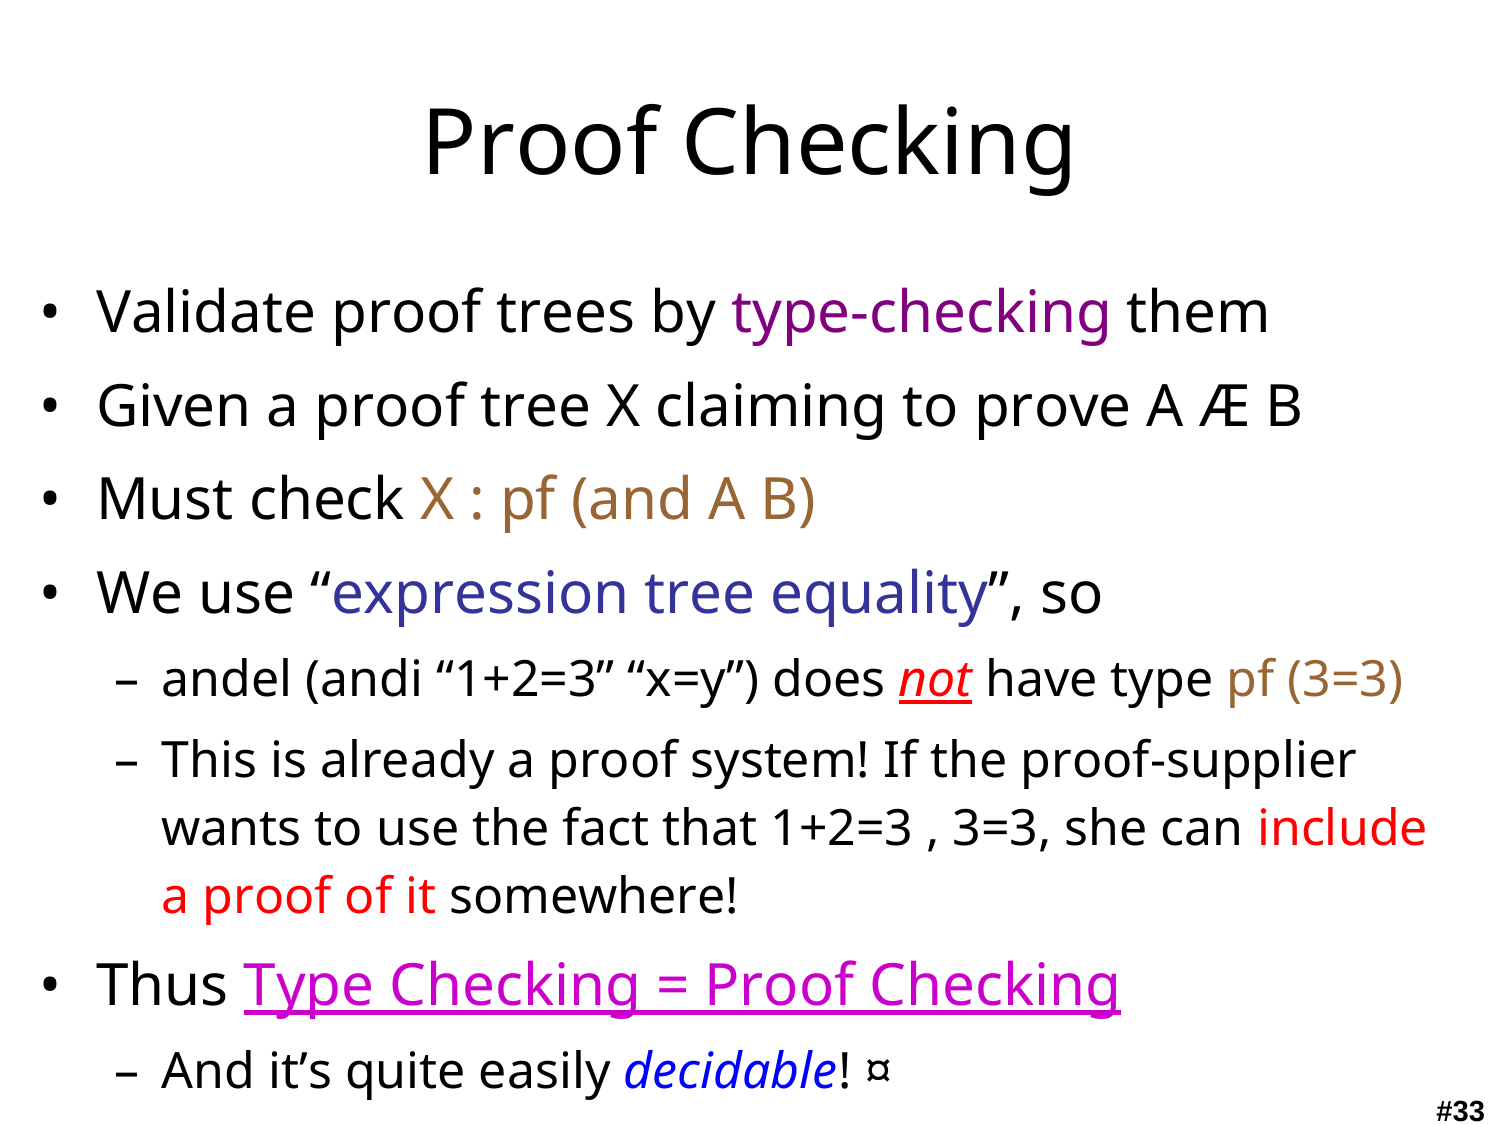

# Proof Checking
Validate proof trees by type-checking them
Given a proof tree X claiming to prove A Æ B
Must check X : pf (and A B)
We use “expression tree equality”, so
andel (andi “1+2=3” “x=y”) does not have type pf (3=3)
This is already a proof system! If the proof-supplier wants to use the fact that 1+2=3 , 3=3, she can include a proof of it somewhere!
Thus Type Checking = Proof Checking
And it’s quite easily decidable! ¤
33